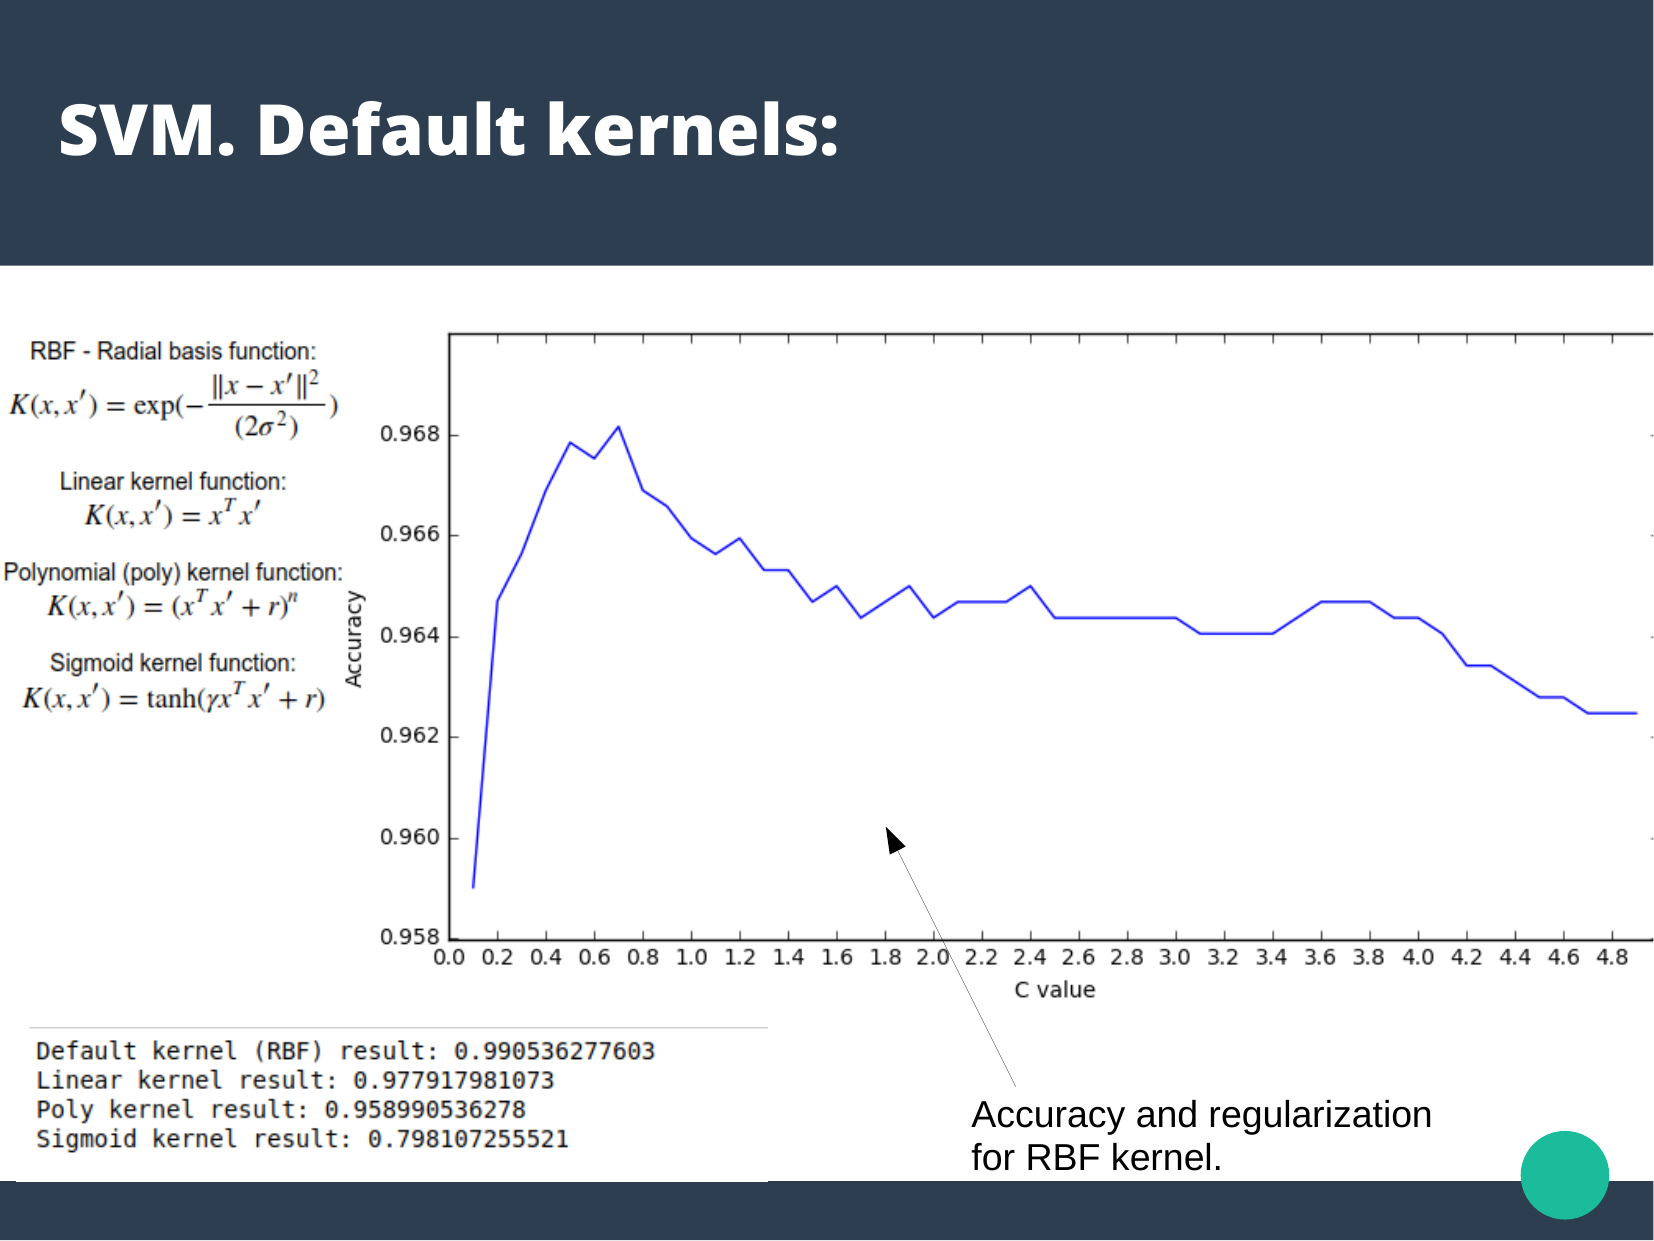

# SVM. Default kernels:
Accuracy and regularization
for RBF kernel.